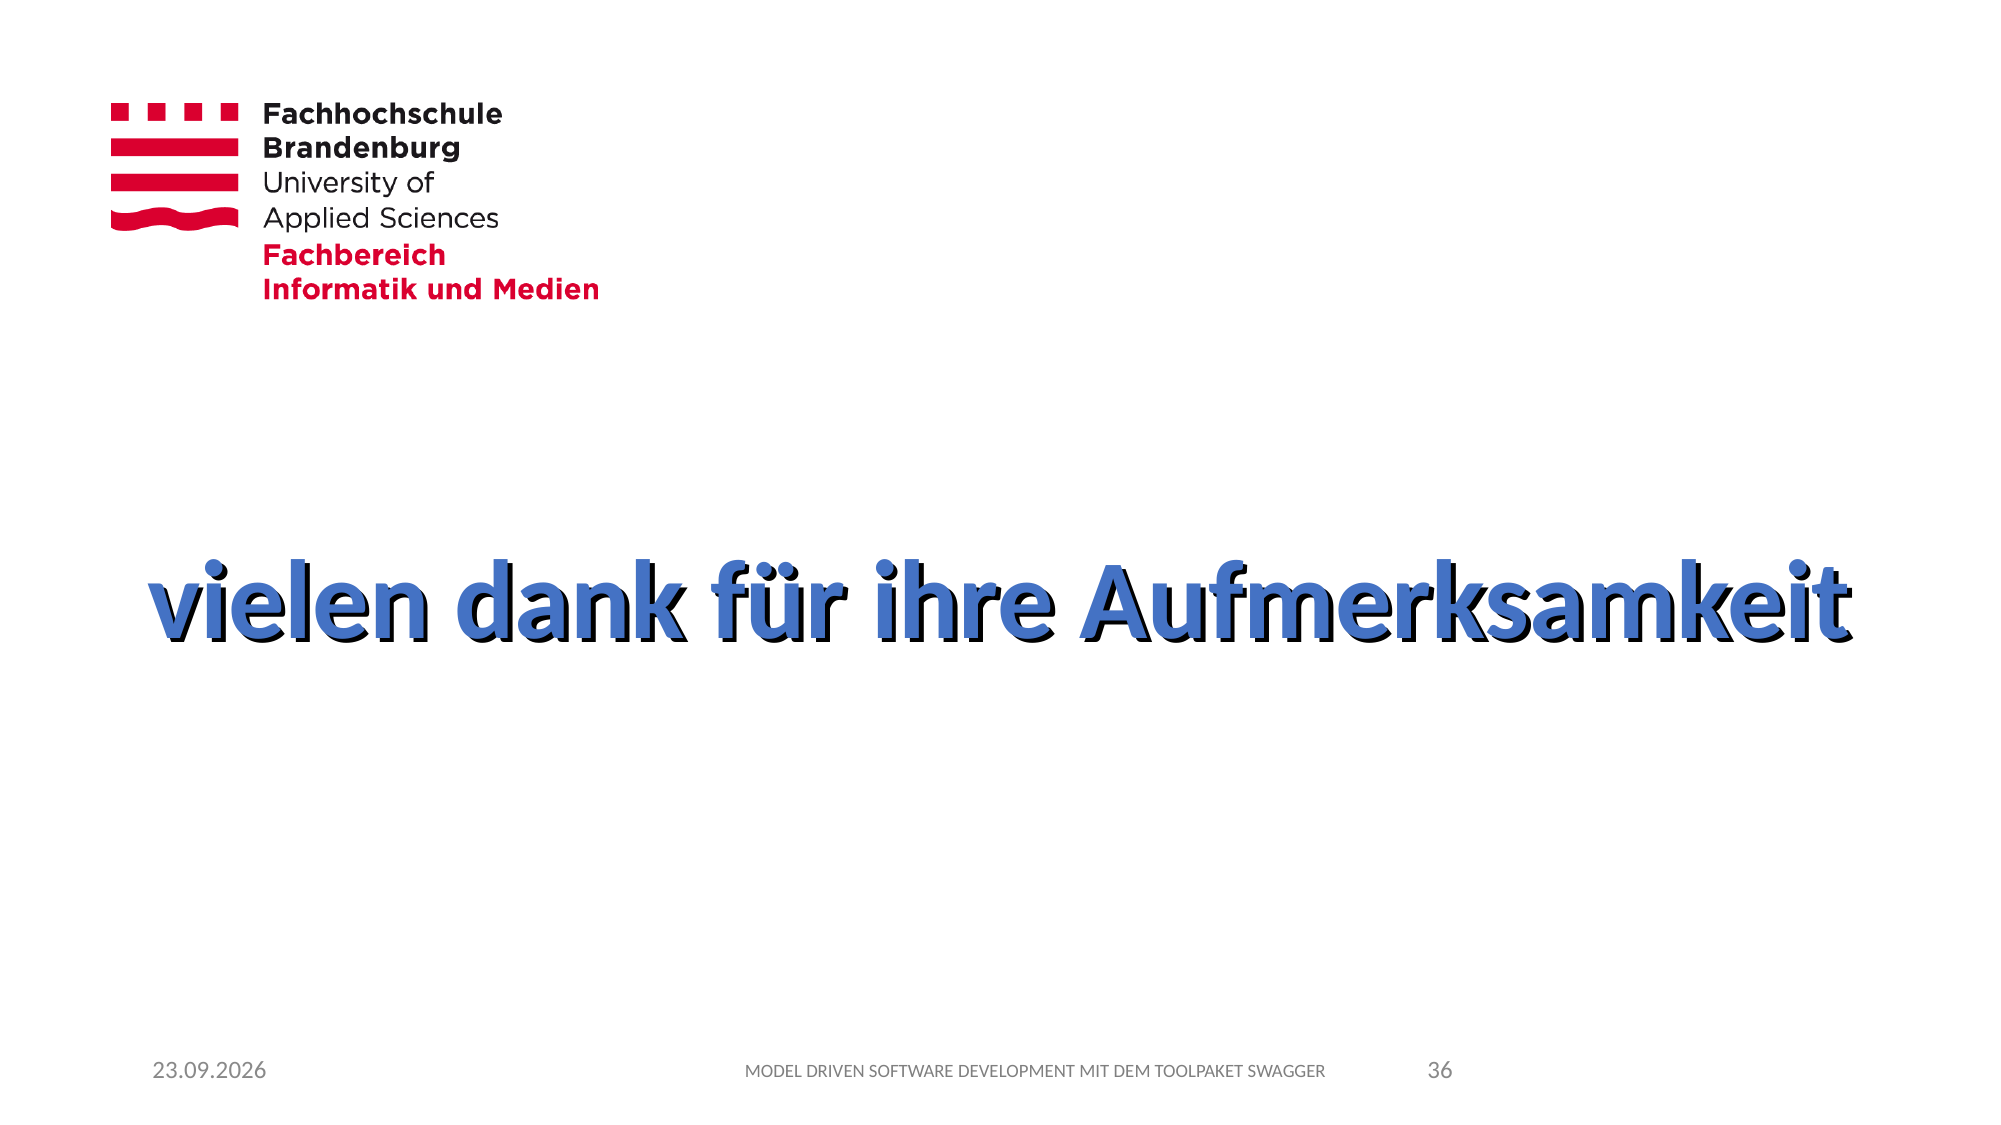

vielen dank für ihre Aufmerksamkeit
MODEL DRIVEN SOFTWARE DEVELOPMENT MIT DEM TOOLPAKET SWAGGER